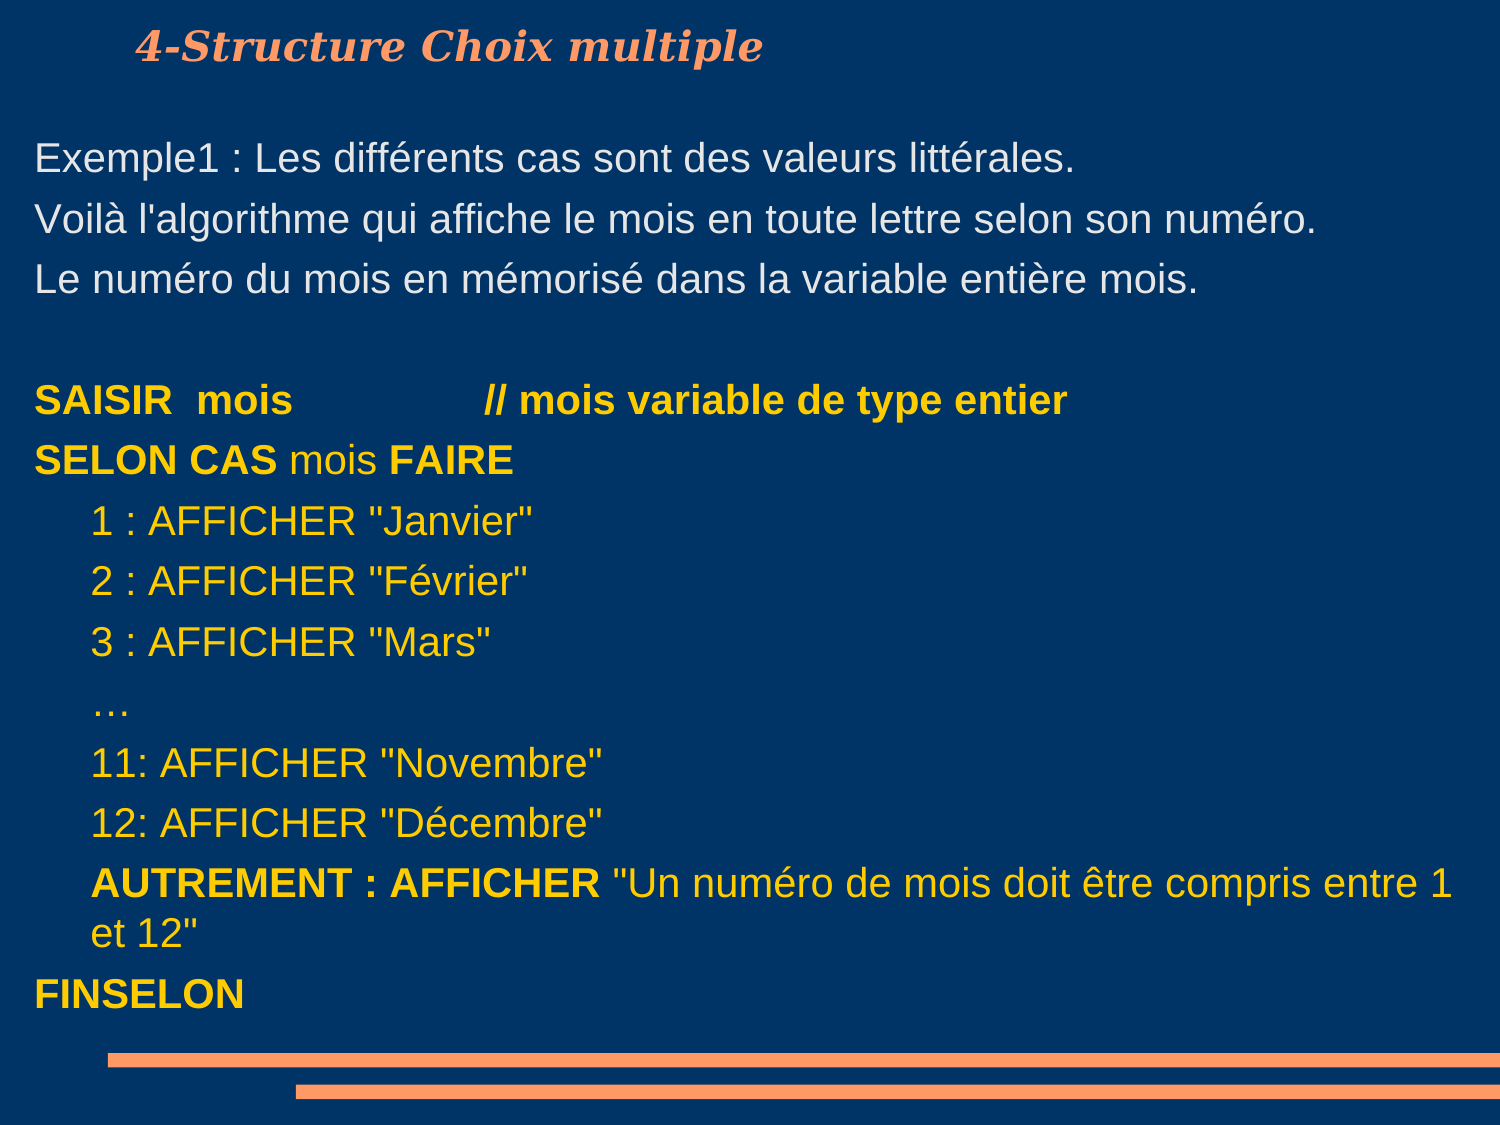

4-Structure Choix multiple
# Exemple1 : Les différents cas sont des valeurs littérales.
Voilà l'algorithme qui affiche le mois en toute lettre selon son numéro.
Le numéro du mois en mémorisé dans la variable entière mois.
SAISIR mois		// mois variable de type entier
SELON CAS mois FAIRE
	1 : AFFICHER "Janvier"
	2 : AFFICHER "Février"
	3 : AFFICHER "Mars"
	…
	11: AFFICHER "Novembre"
	12: AFFICHER "Décembre"
	AUTREMENT : AFFICHER "Un numéro de mois doit être compris entre 1 et 12"
FINSELON